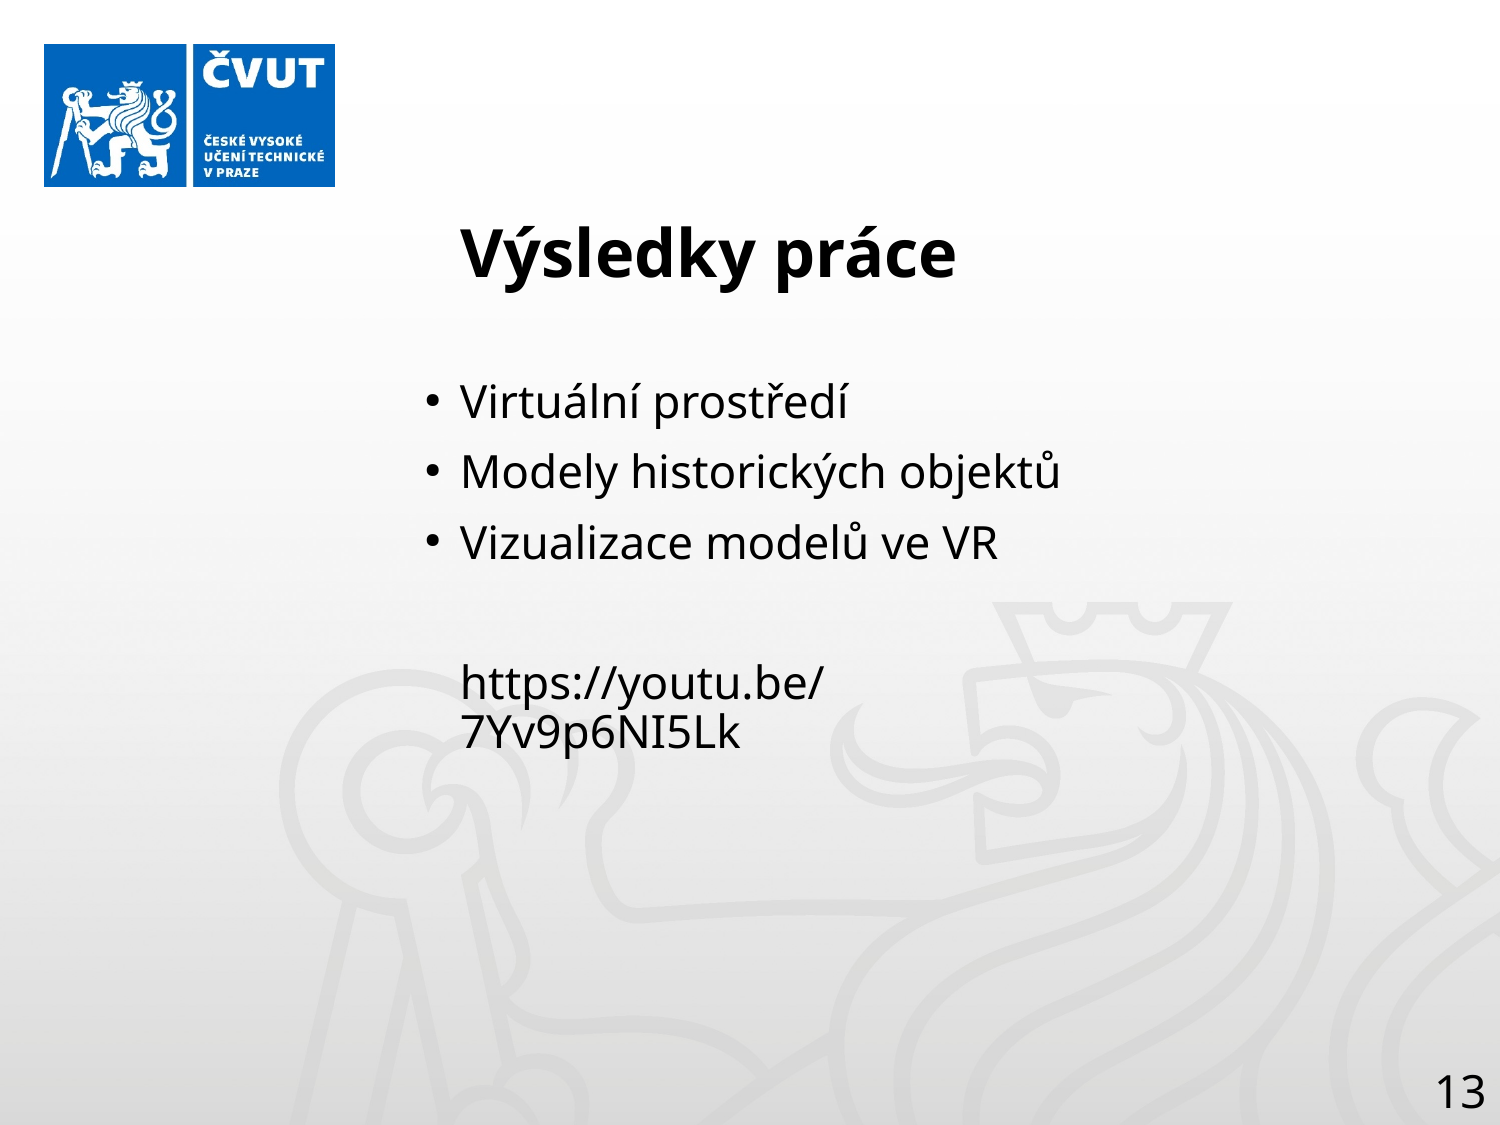

# Výsledky práce
Virtuální prostředí
Modely historických objektů
Vizualizace modelů ve VR
https://youtu.be/7Yv9p6NI5Lk
13